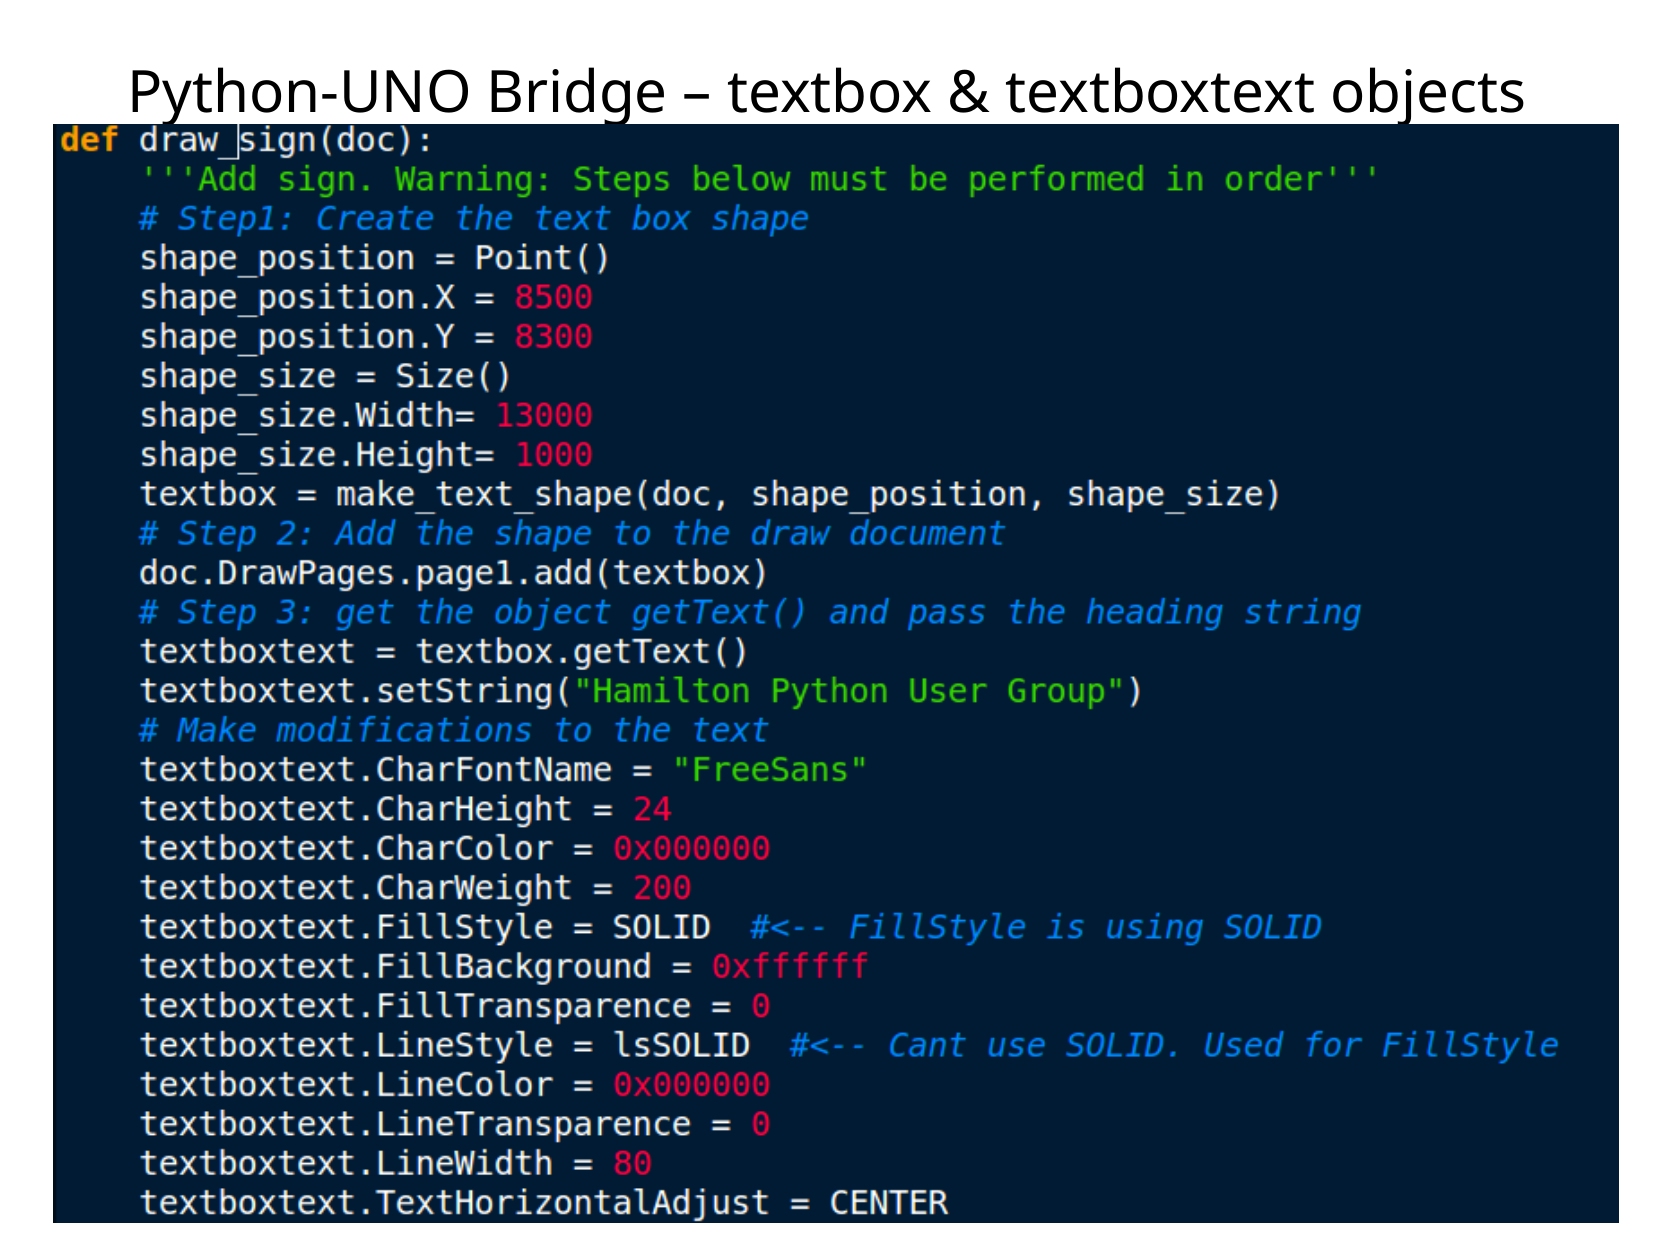

# Python-UNO Bridge – textbox & textboxtext objects